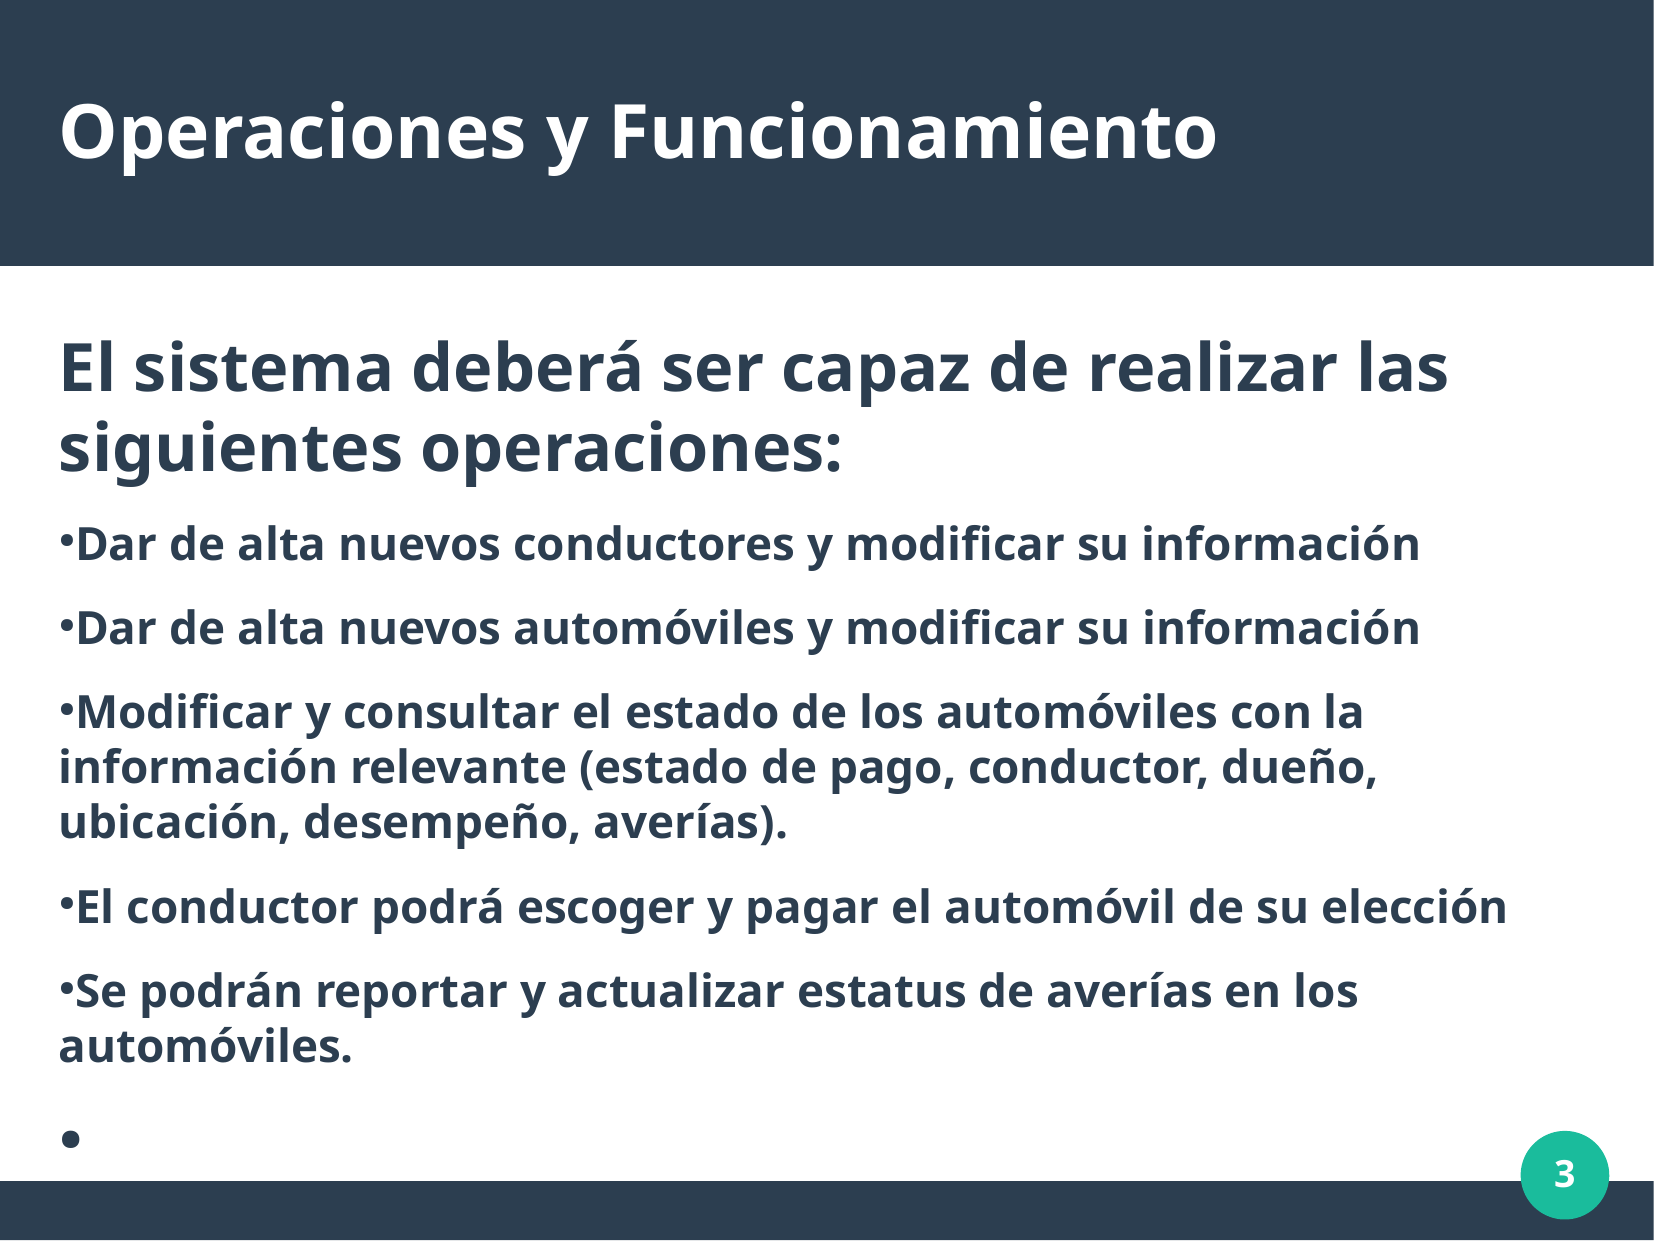

# Operaciones y Funcionamiento
El sistema deberá ser capaz de realizar las siguientes operaciones:
Dar de alta nuevos conductores y modificar su información
Dar de alta nuevos automóviles y modificar su información
Modificar y consultar el estado de los automóviles con la información relevante (estado de pago, conductor, dueño, ubicación, desempeño, averías).
El conductor podrá escoger y pagar el automóvil de su elección
Se podrán reportar y actualizar estatus de averías en los automóviles.